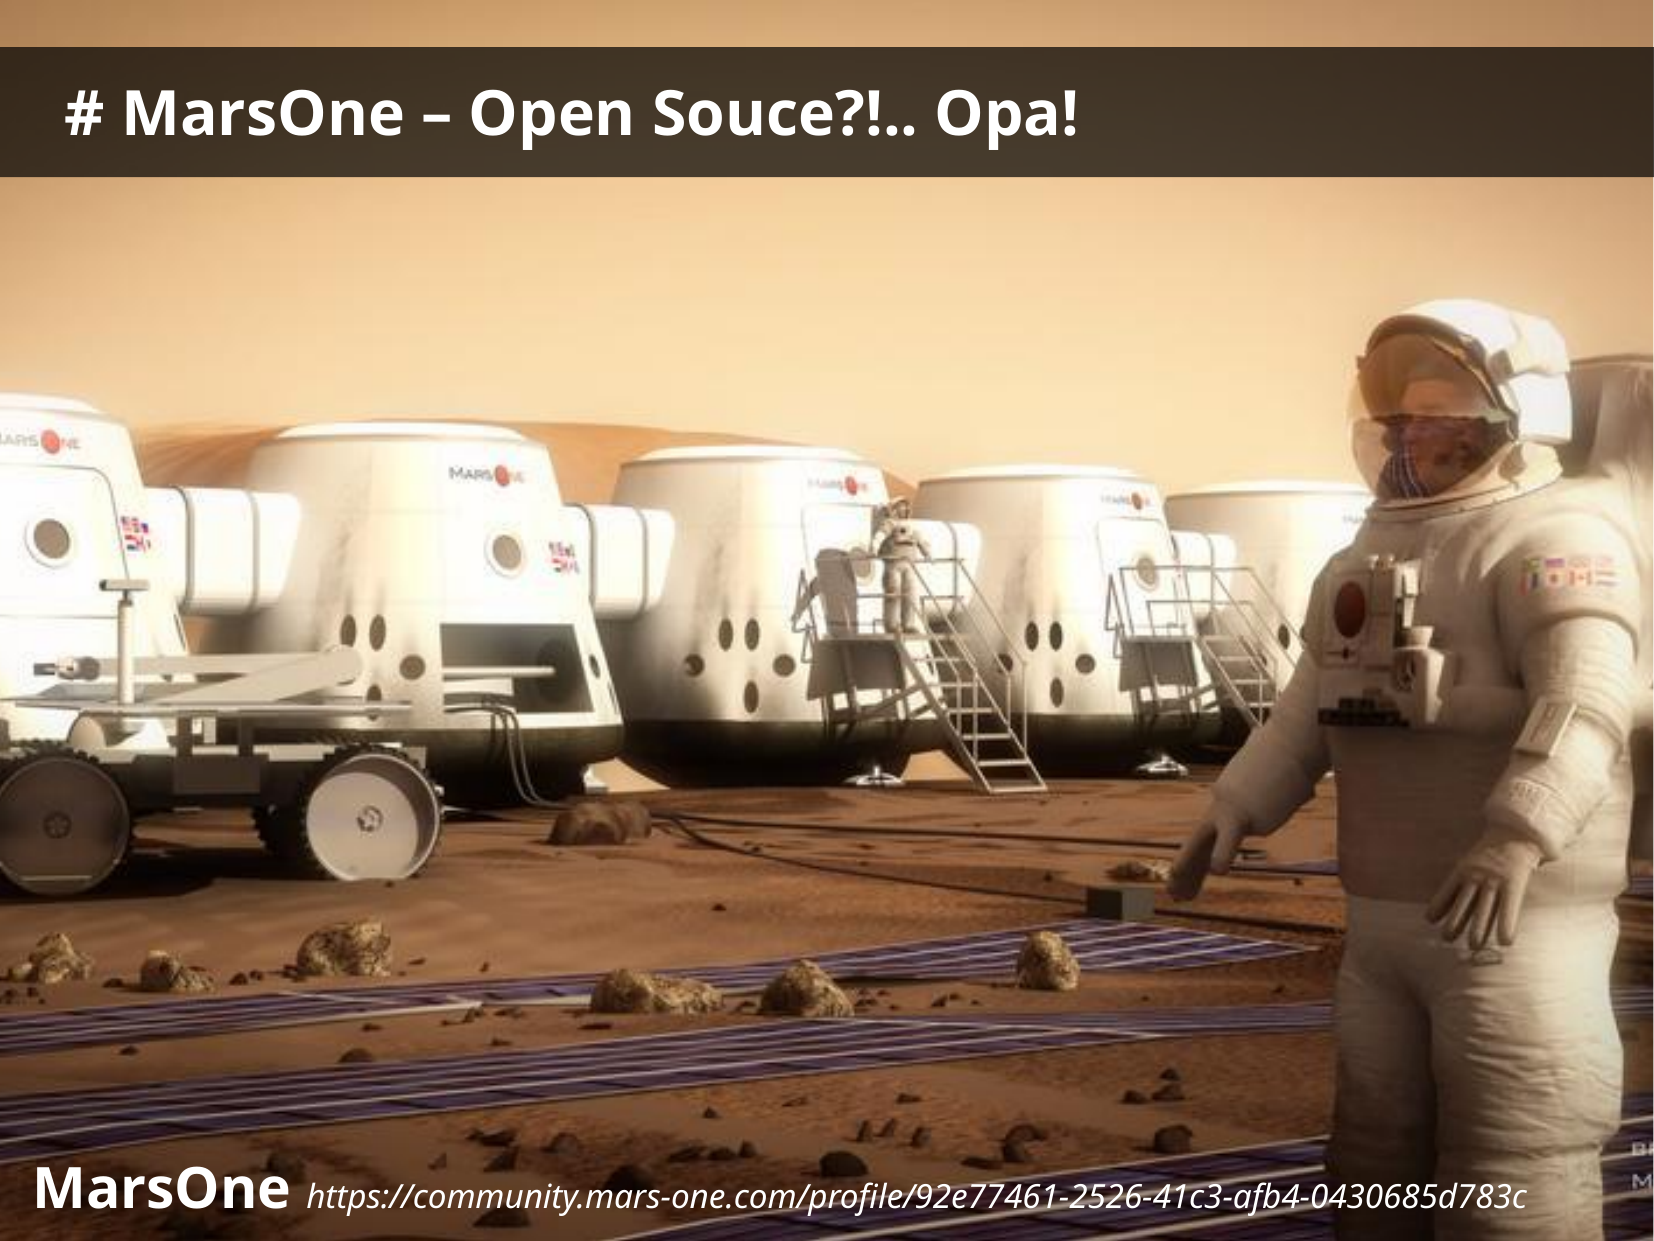

# MarsOne – Open Souce?!.. Opa!
MarsOne https://community.mars-one.com/profile/92e77461-2526-41c3-afb4-0430685d783c